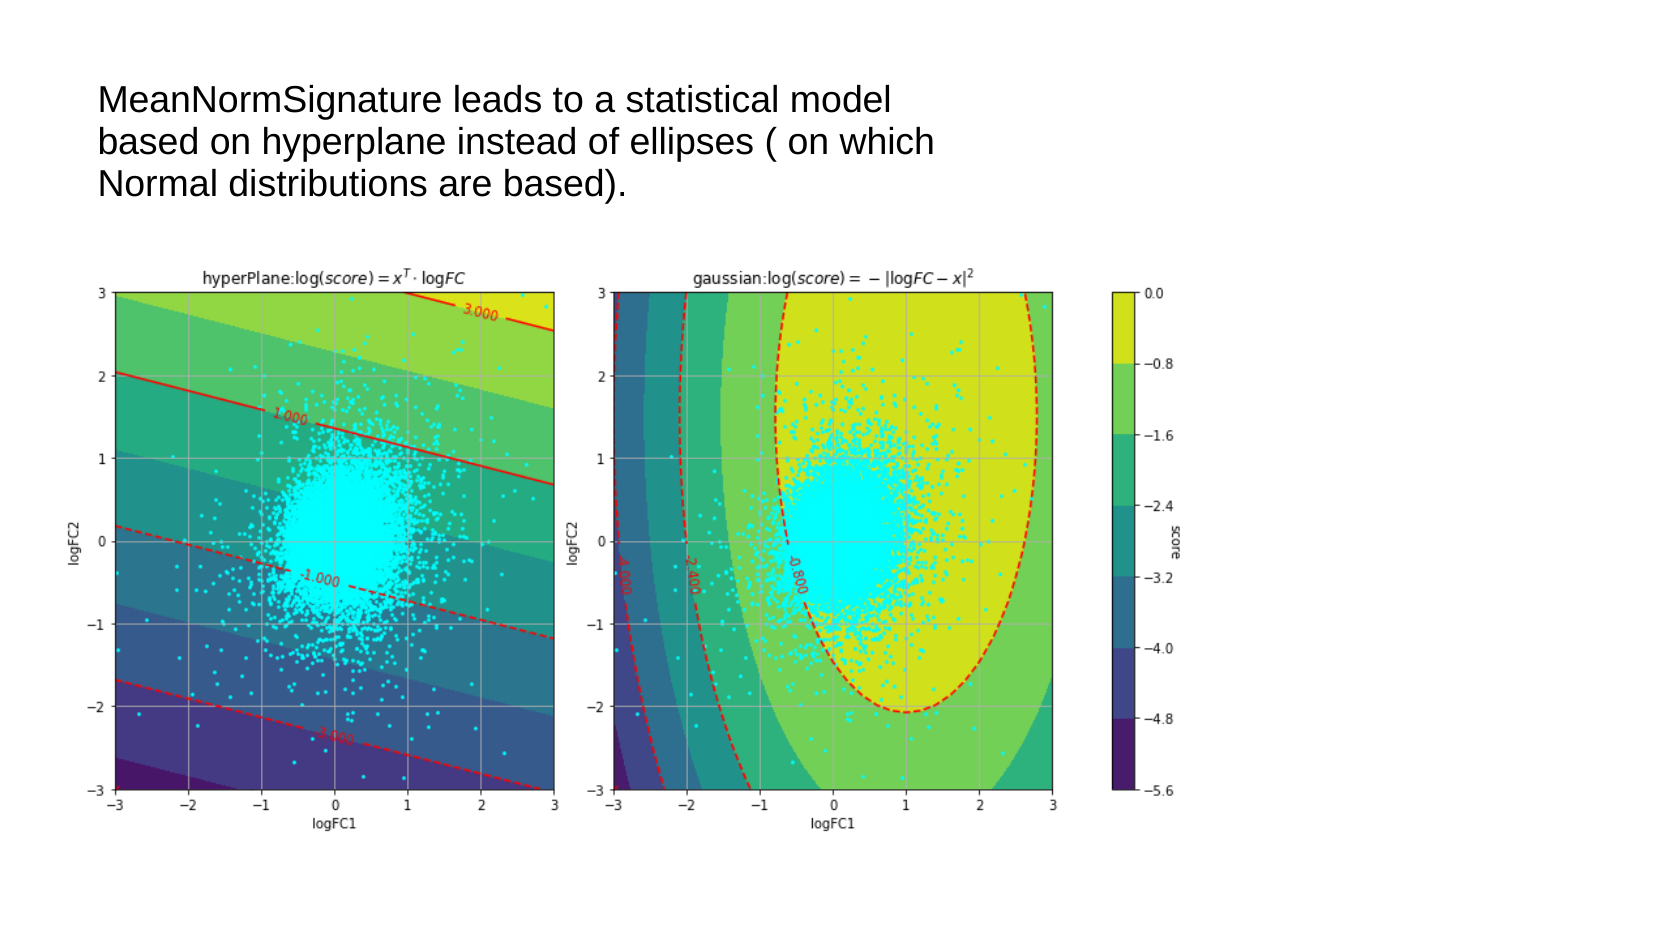

MeanNormSignature leads to a statistical model based on hyperplane instead of ellipses ( on which Normal distributions are based).